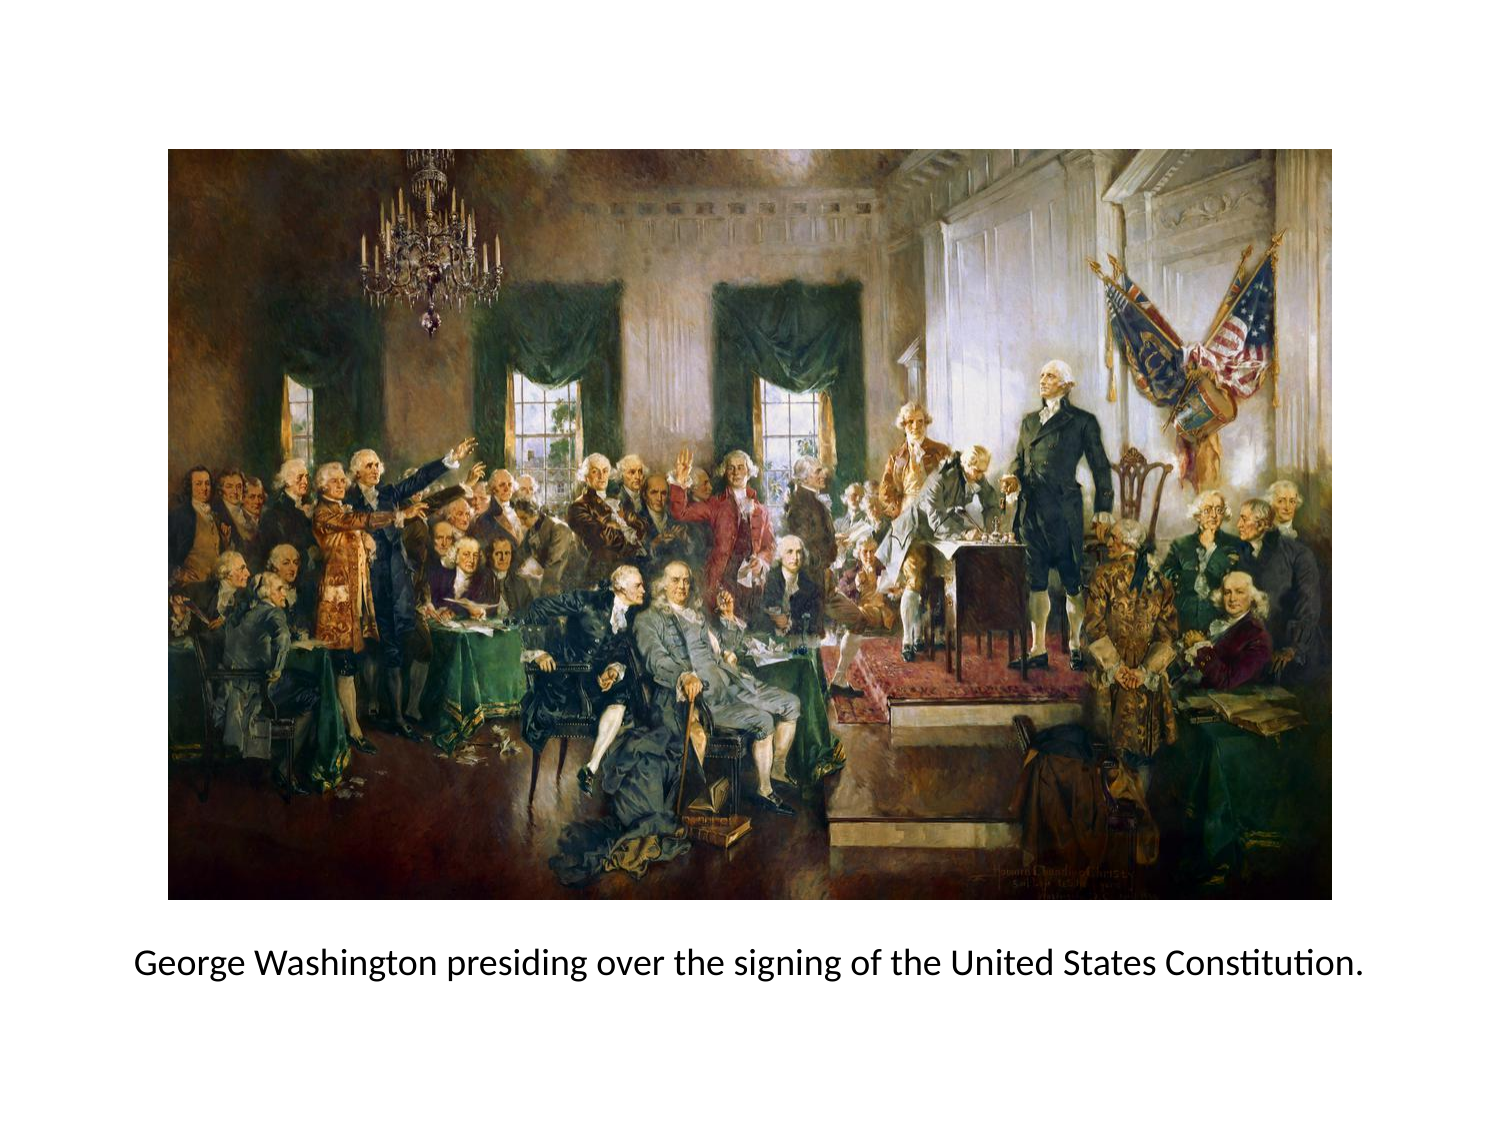

George Washington presiding over the signing of the United States Constitution.